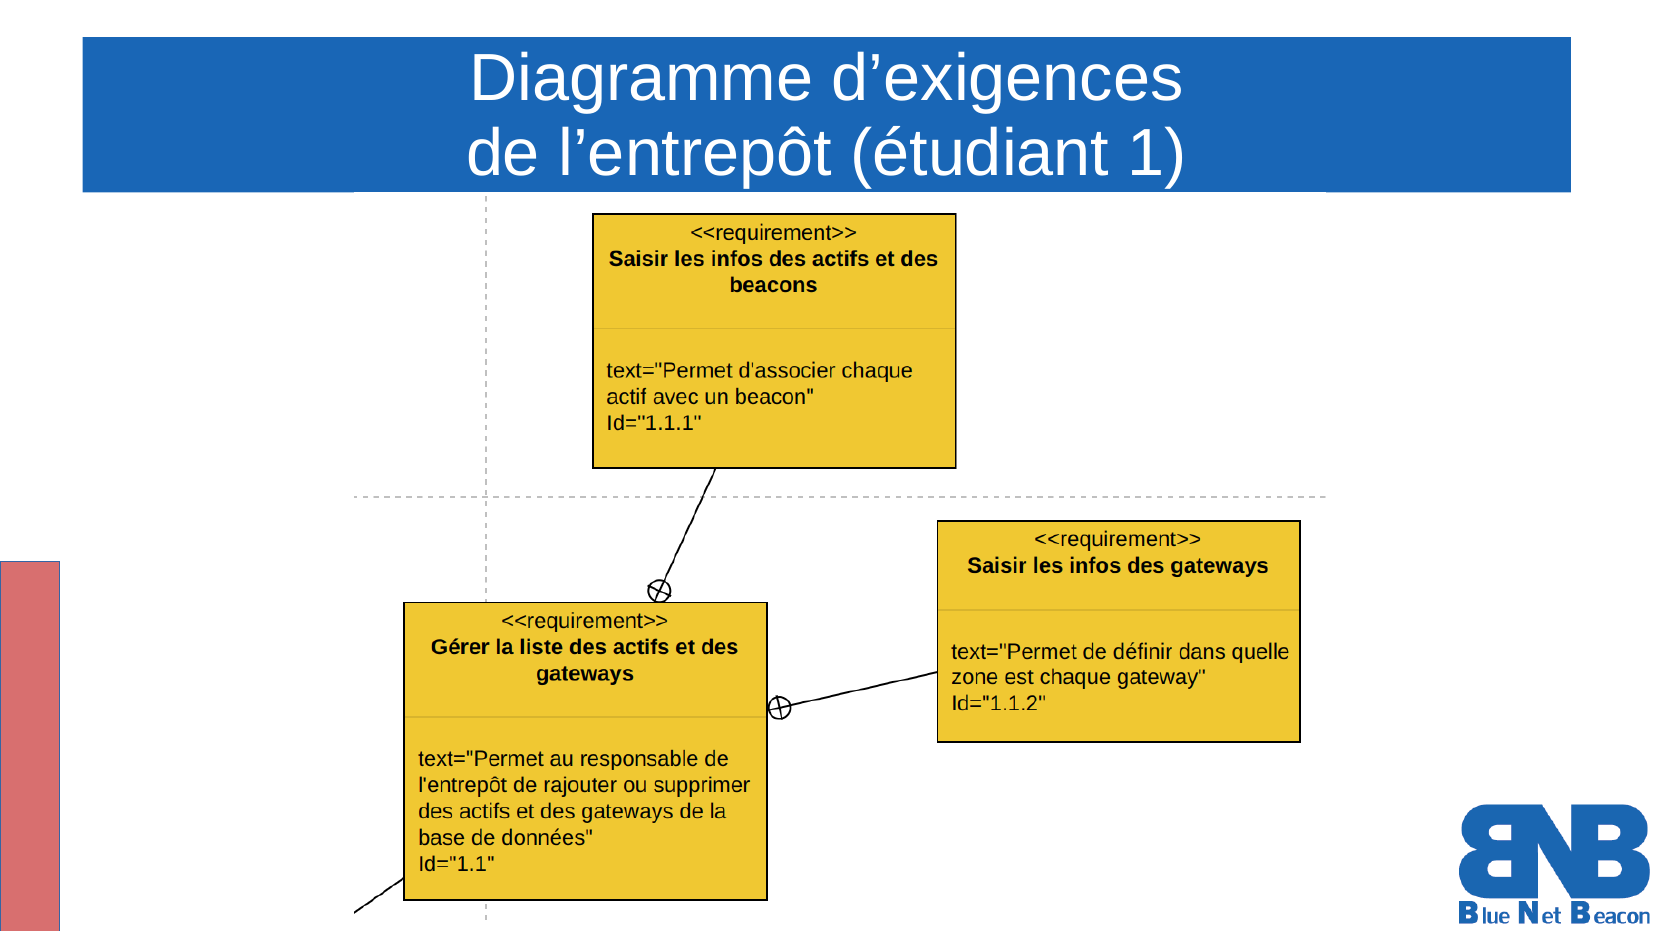

# Diagramme d’exigences de l’entrepôt (étudiant 1)